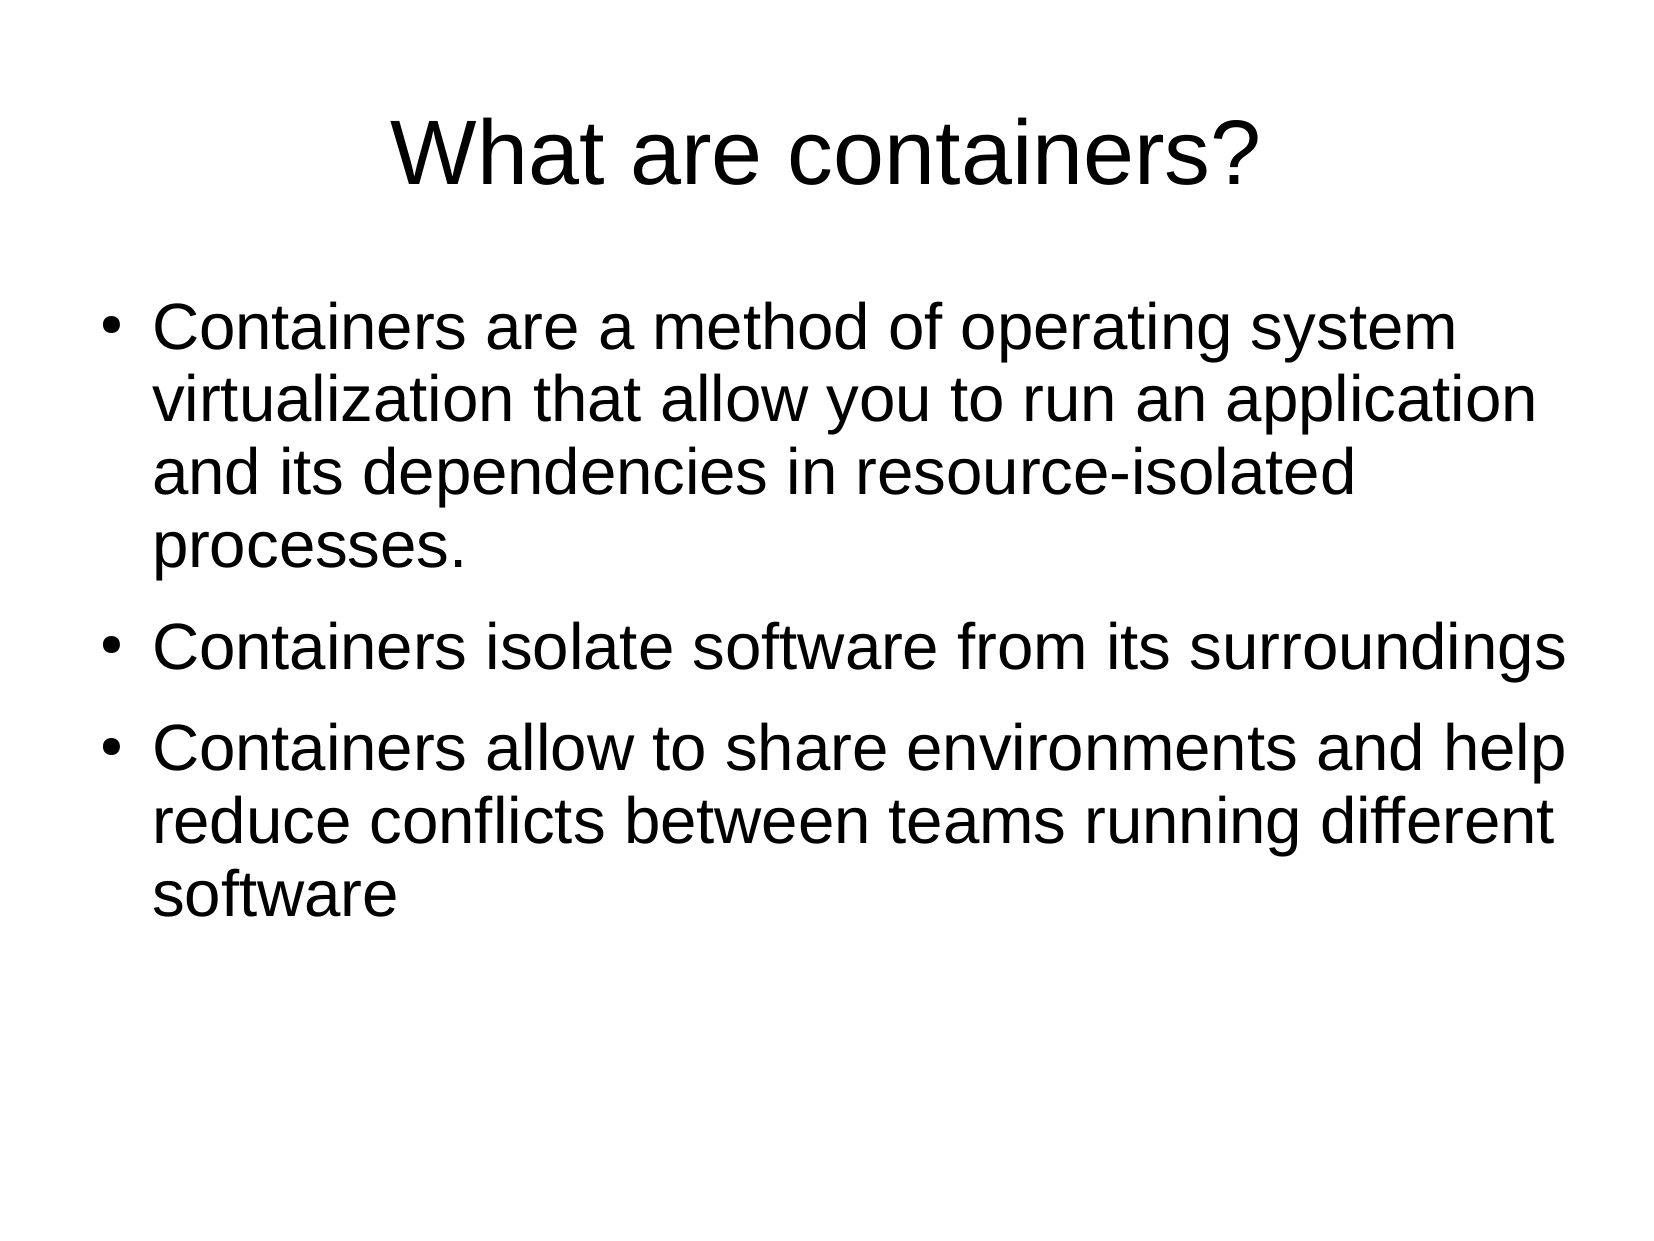

# What are containers?
Containers are a method of operating system virtualization that allow you to run an application and its dependencies in resource-isolated processes.
Containers isolate software from its surroundings
Containers allow to share environments and help reduce conflicts between teams running different software